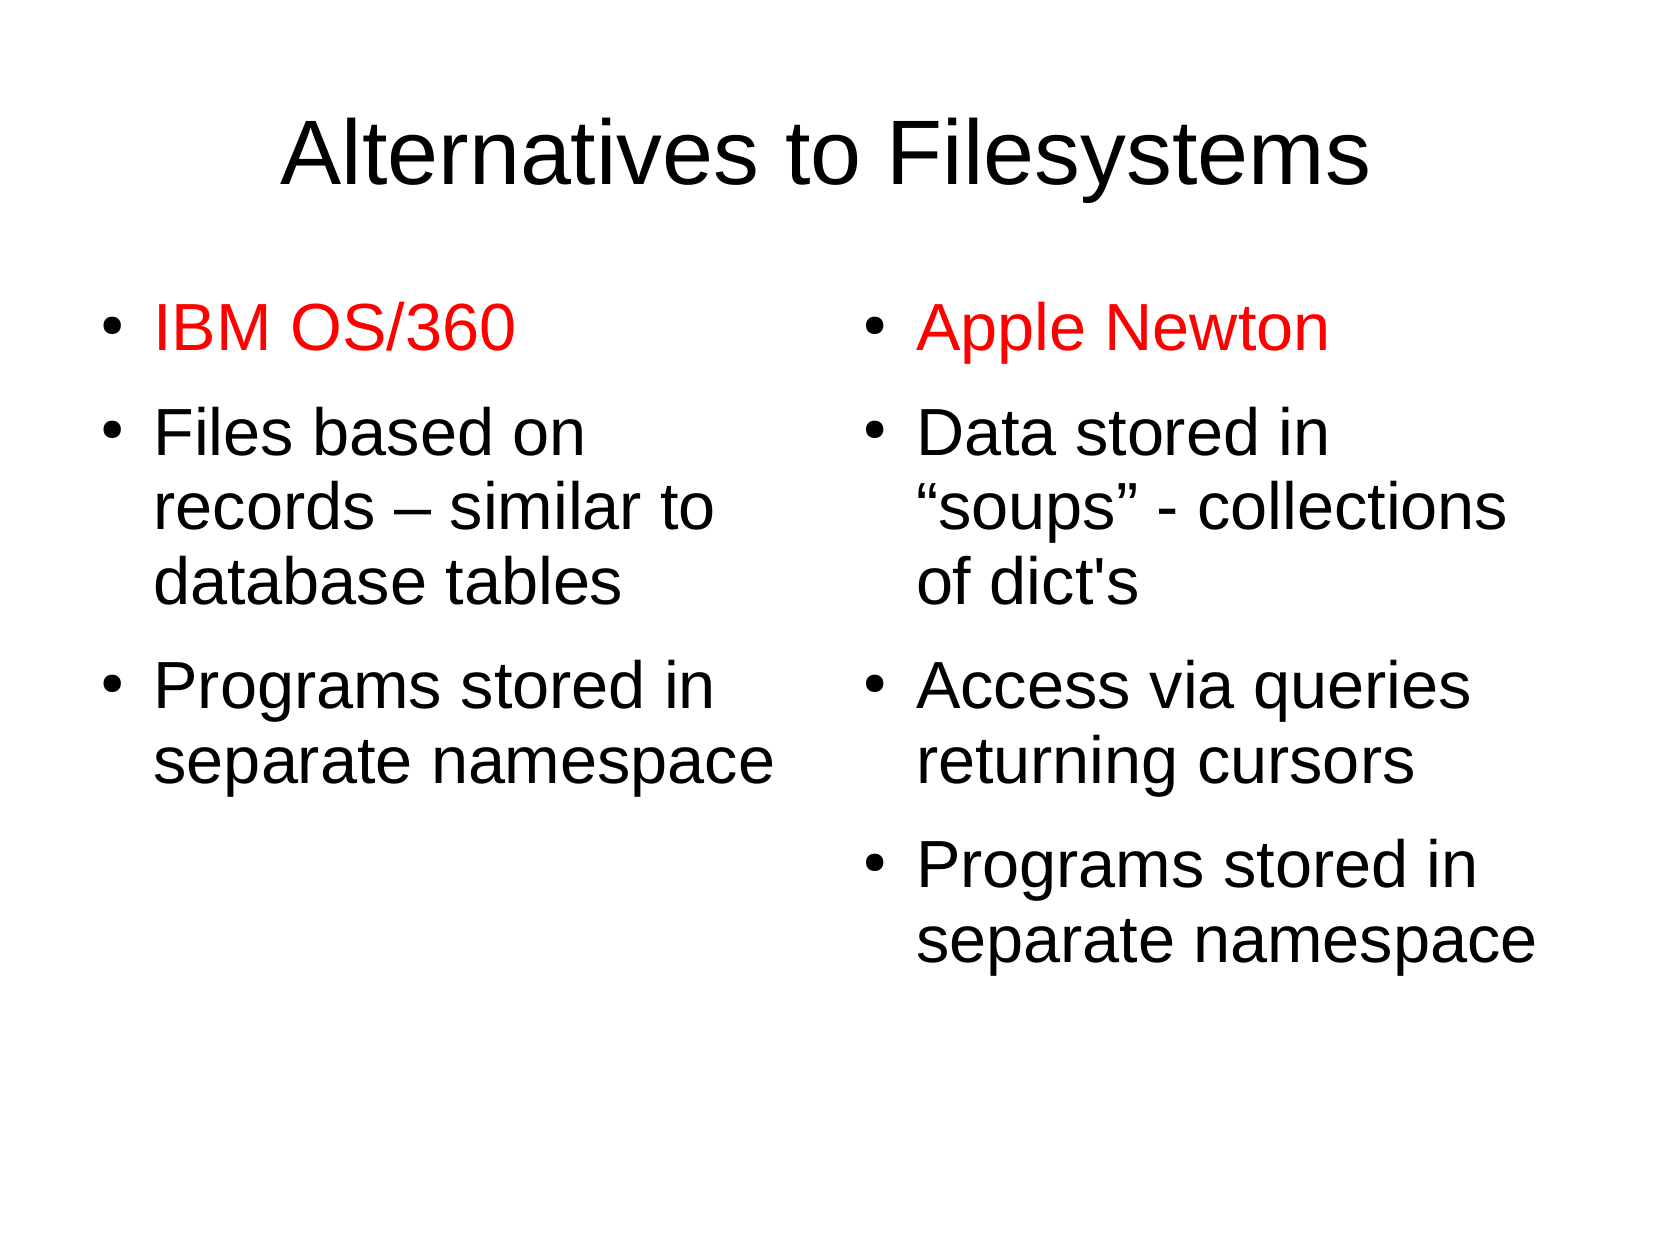

# Alternatives to Filesystems
IBM OS/360
Files based on records – similar to database tables
Programs stored in separate namespace
Apple Newton
Data stored in “soups” - collections of dict's
Access via queries returning cursors
Programs stored in separate namespace